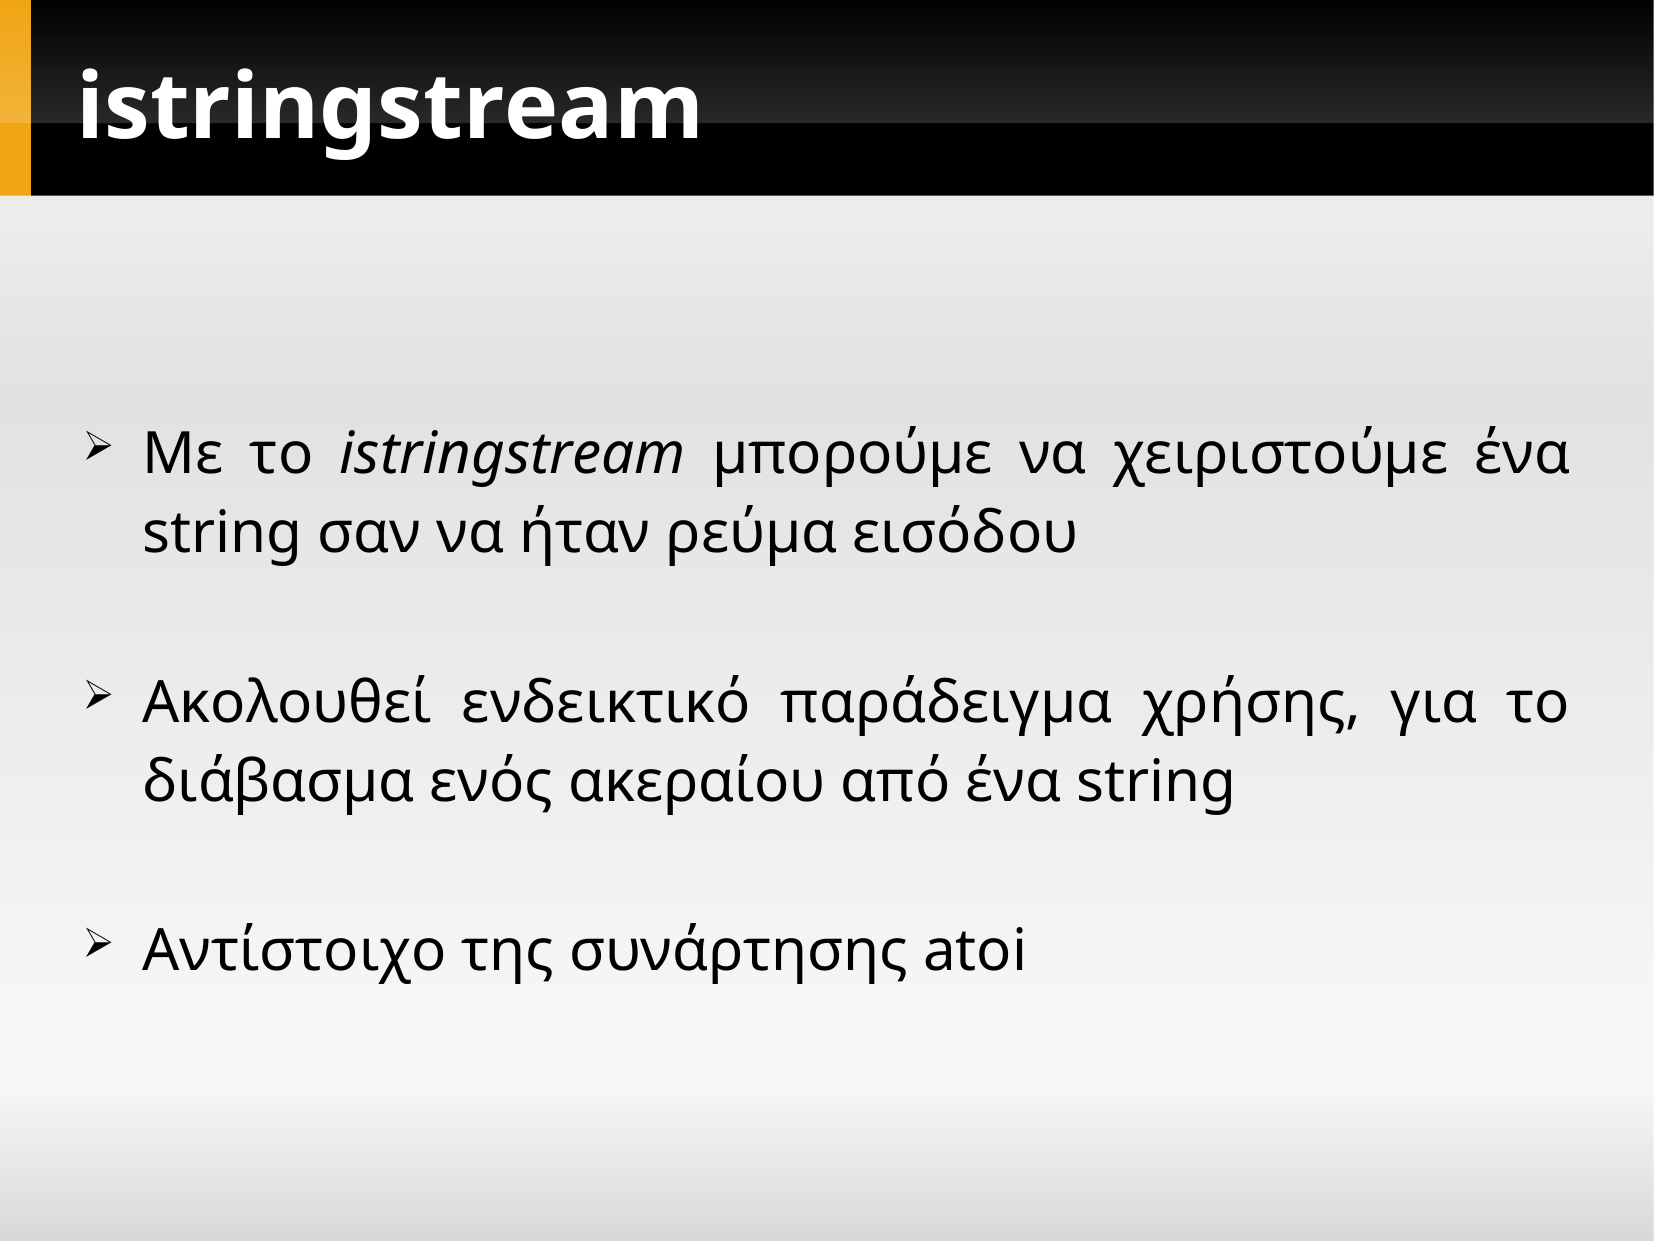

# istringstream
Με το istringstream μπορούμε να χειριστούμε ένα string σαν να ήταν ρεύμα εισόδου
Ακολουθεί ενδεικτικό παράδειγμα χρήσης, για το διάβασμα ενός ακεραίου από ένα string
Αντίστοιχο της συνάρτησης atoi